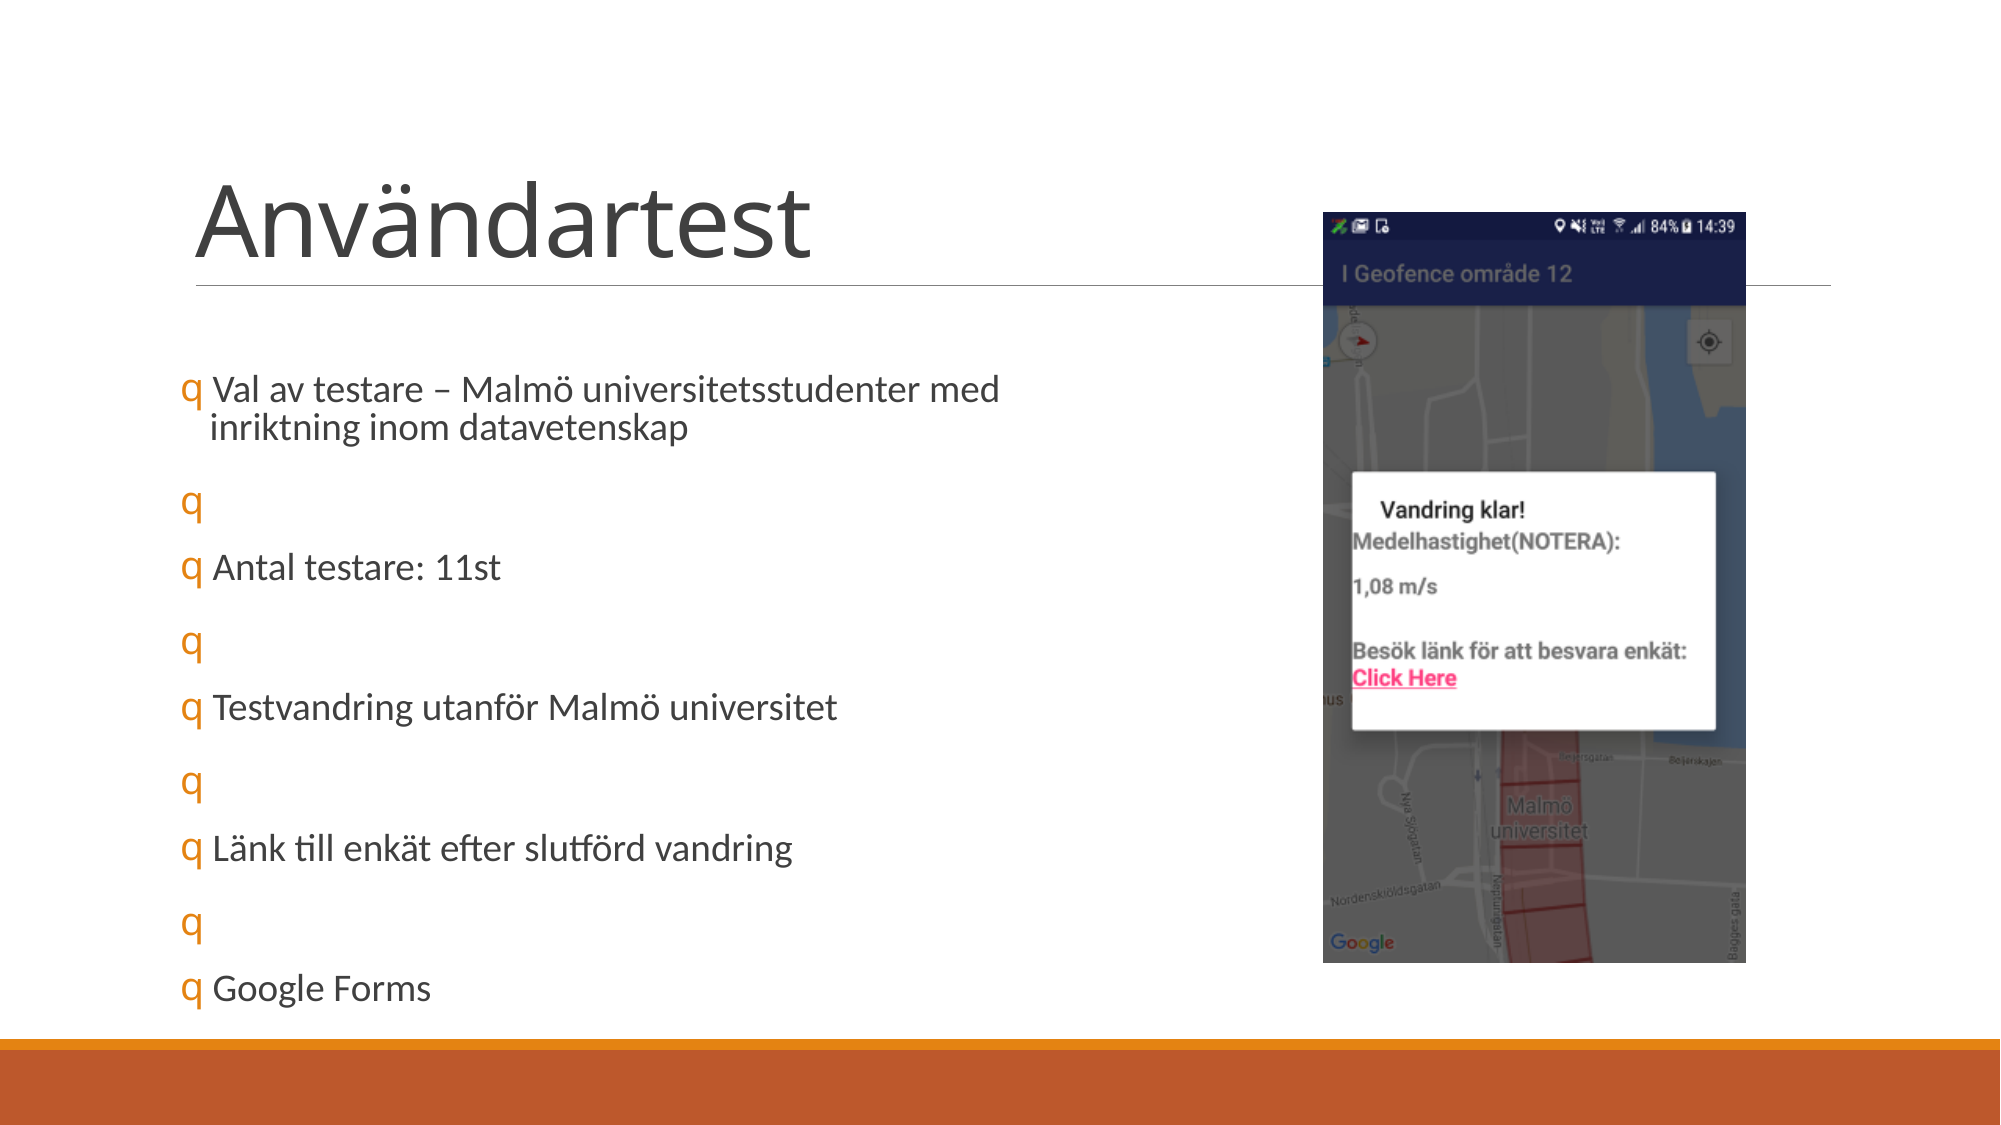

# Användartest
 Val av testare – Malmö universitetsstudenter med inriktning inom datavetenskap
 Antal testare: 11st
 Testvandring utanför Malmö universitet
 Länk till enkät efter slutförd vandring
 Google Forms